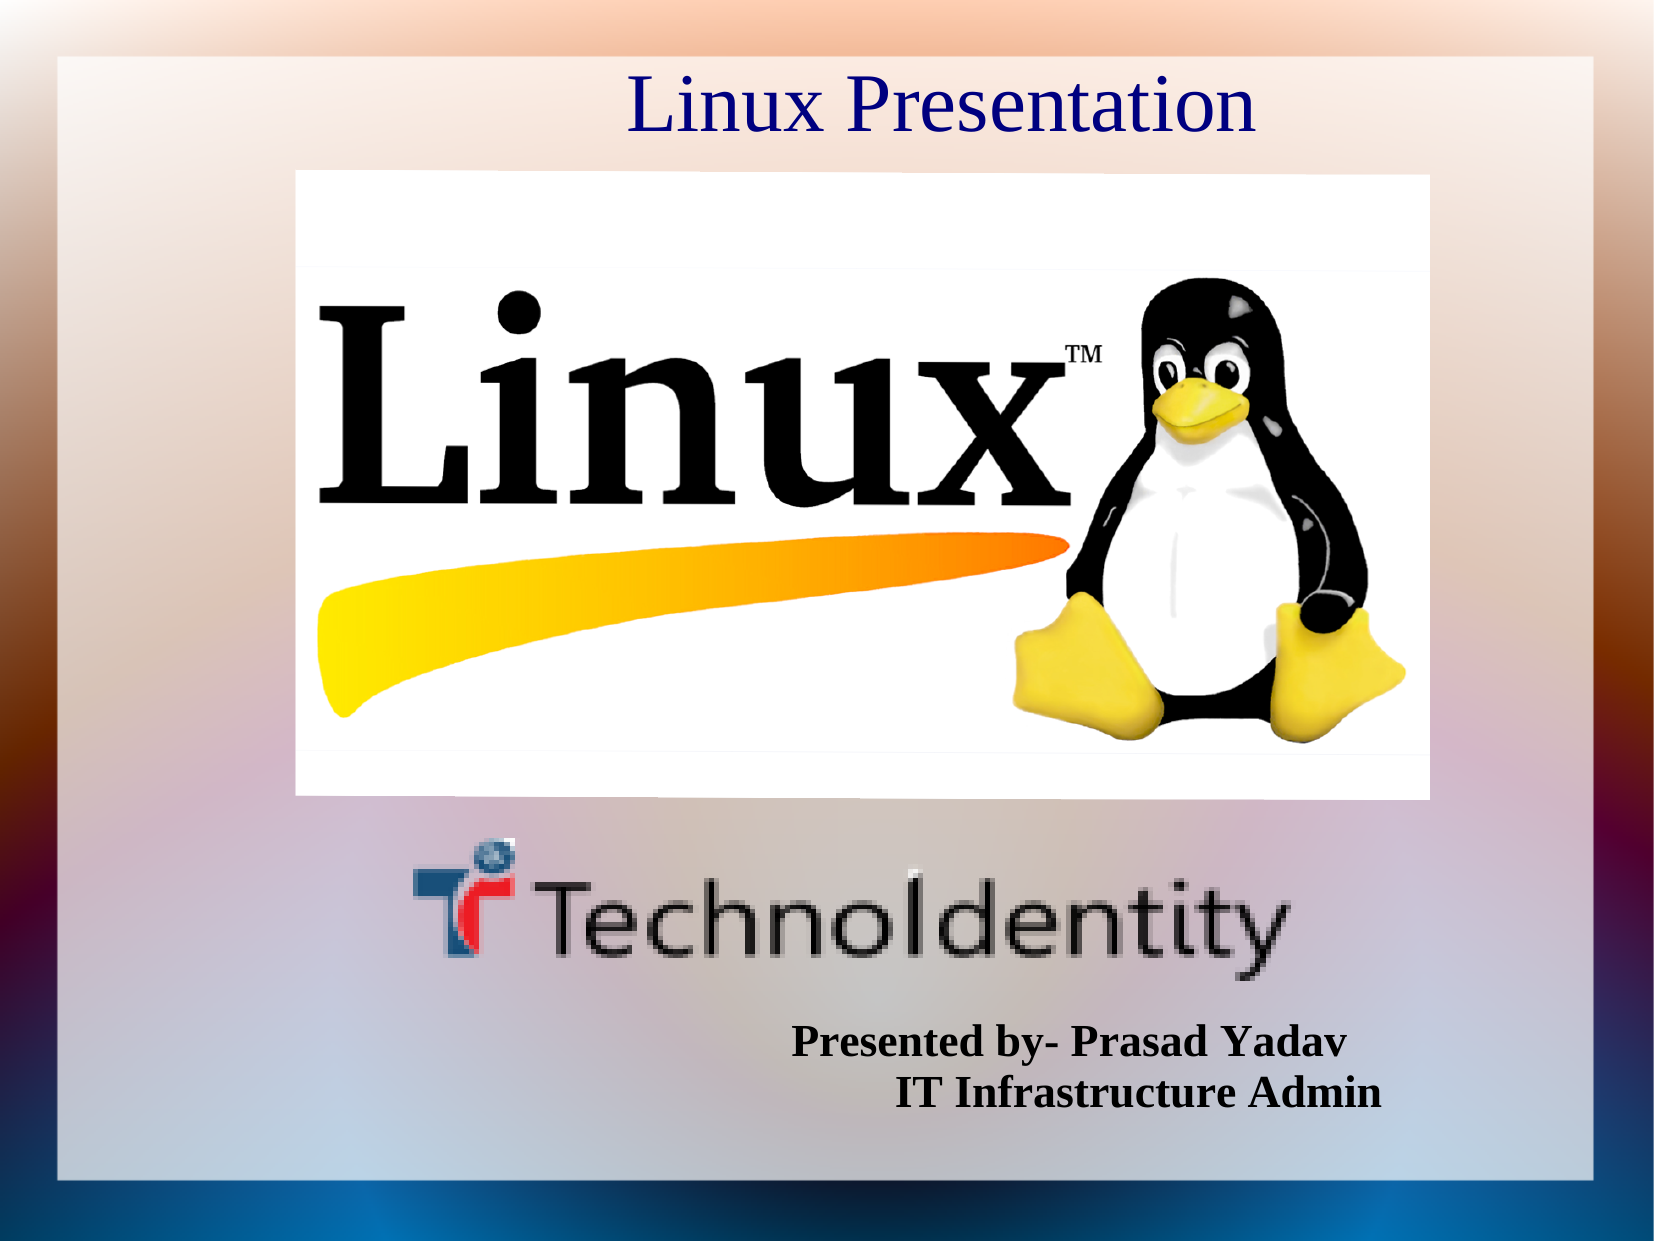

# Linux Presentation
Presented by- Prasad Yadav
 IT Infrastructure Admin